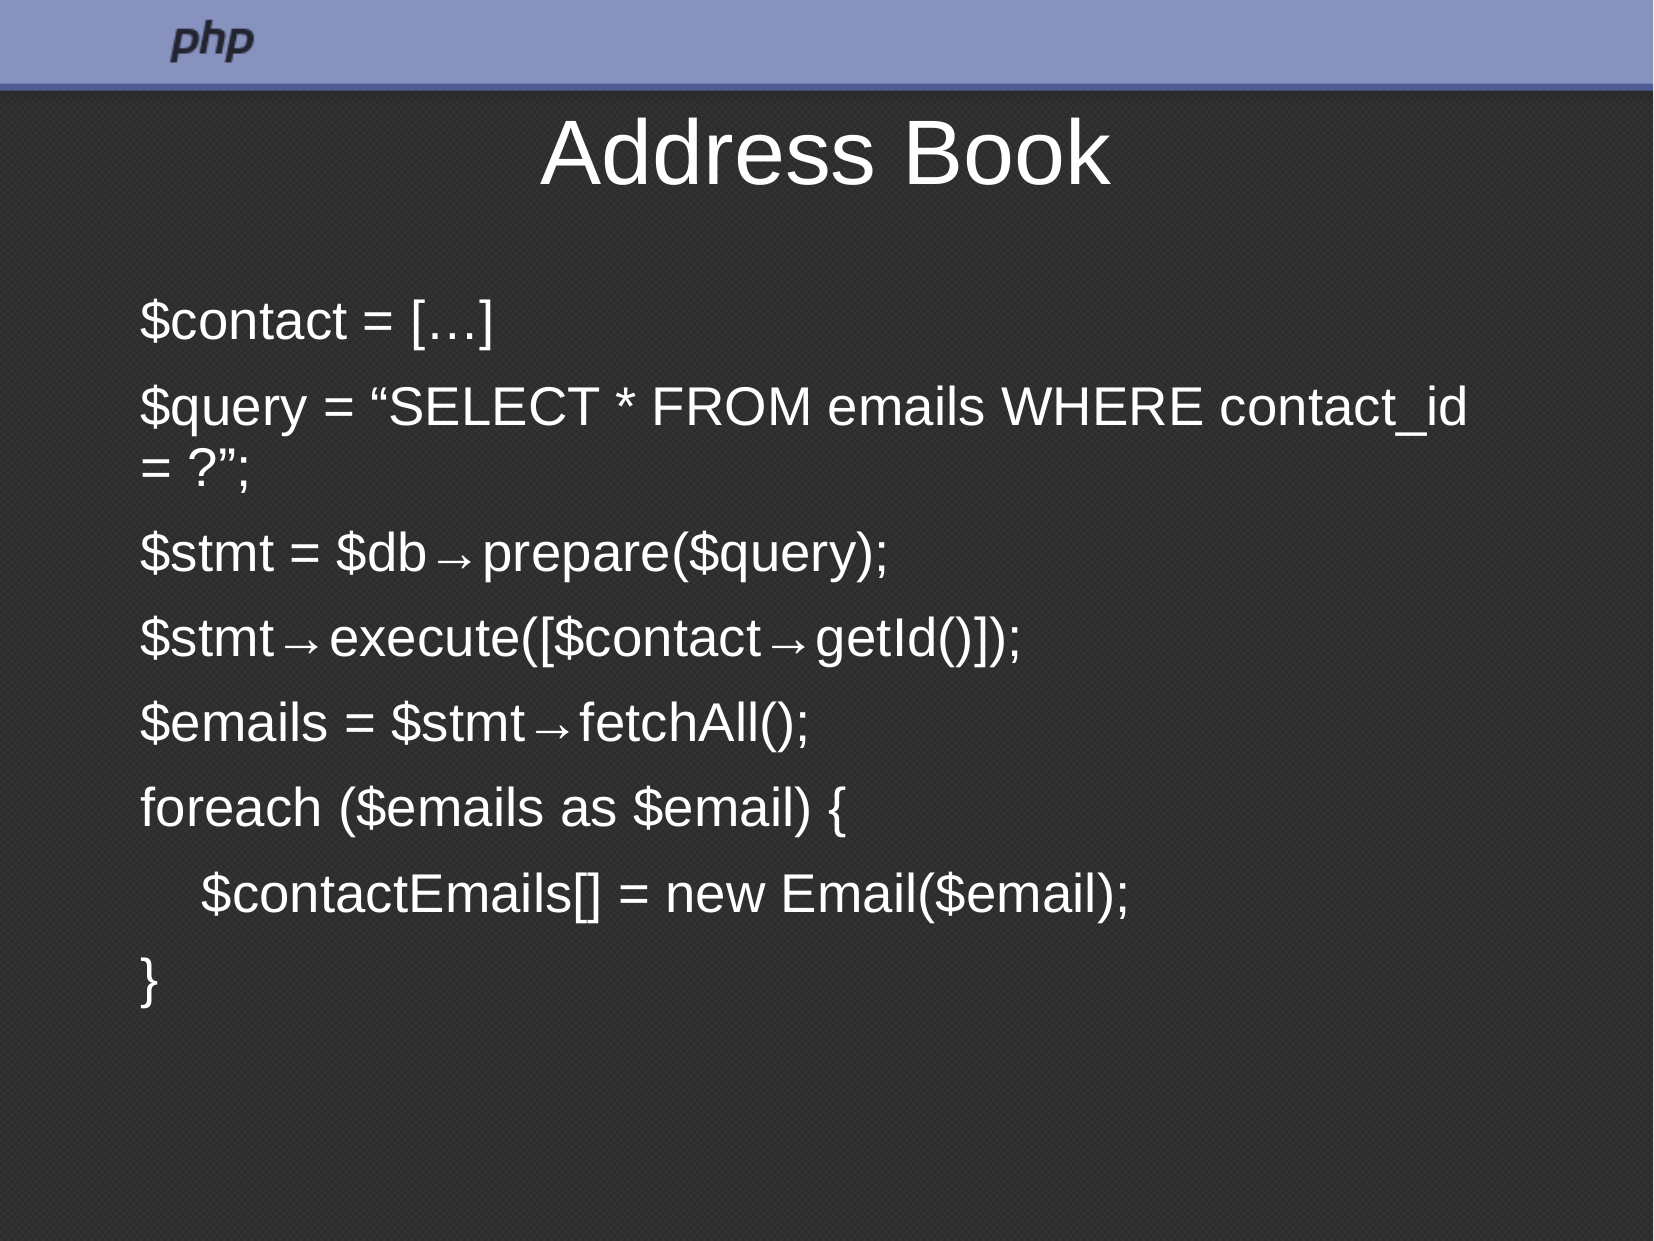

# Address Book
$contact = […]
$query = “SELECT * FROM emails WHERE contact_id = ?”;
$stmt = $db→prepare($query);
$stmt→execute([$contact→getId()]);
$emails = $stmt→fetchAll();
foreach ($emails as $email) {
 $contactEmails[] = new Email($email);
}